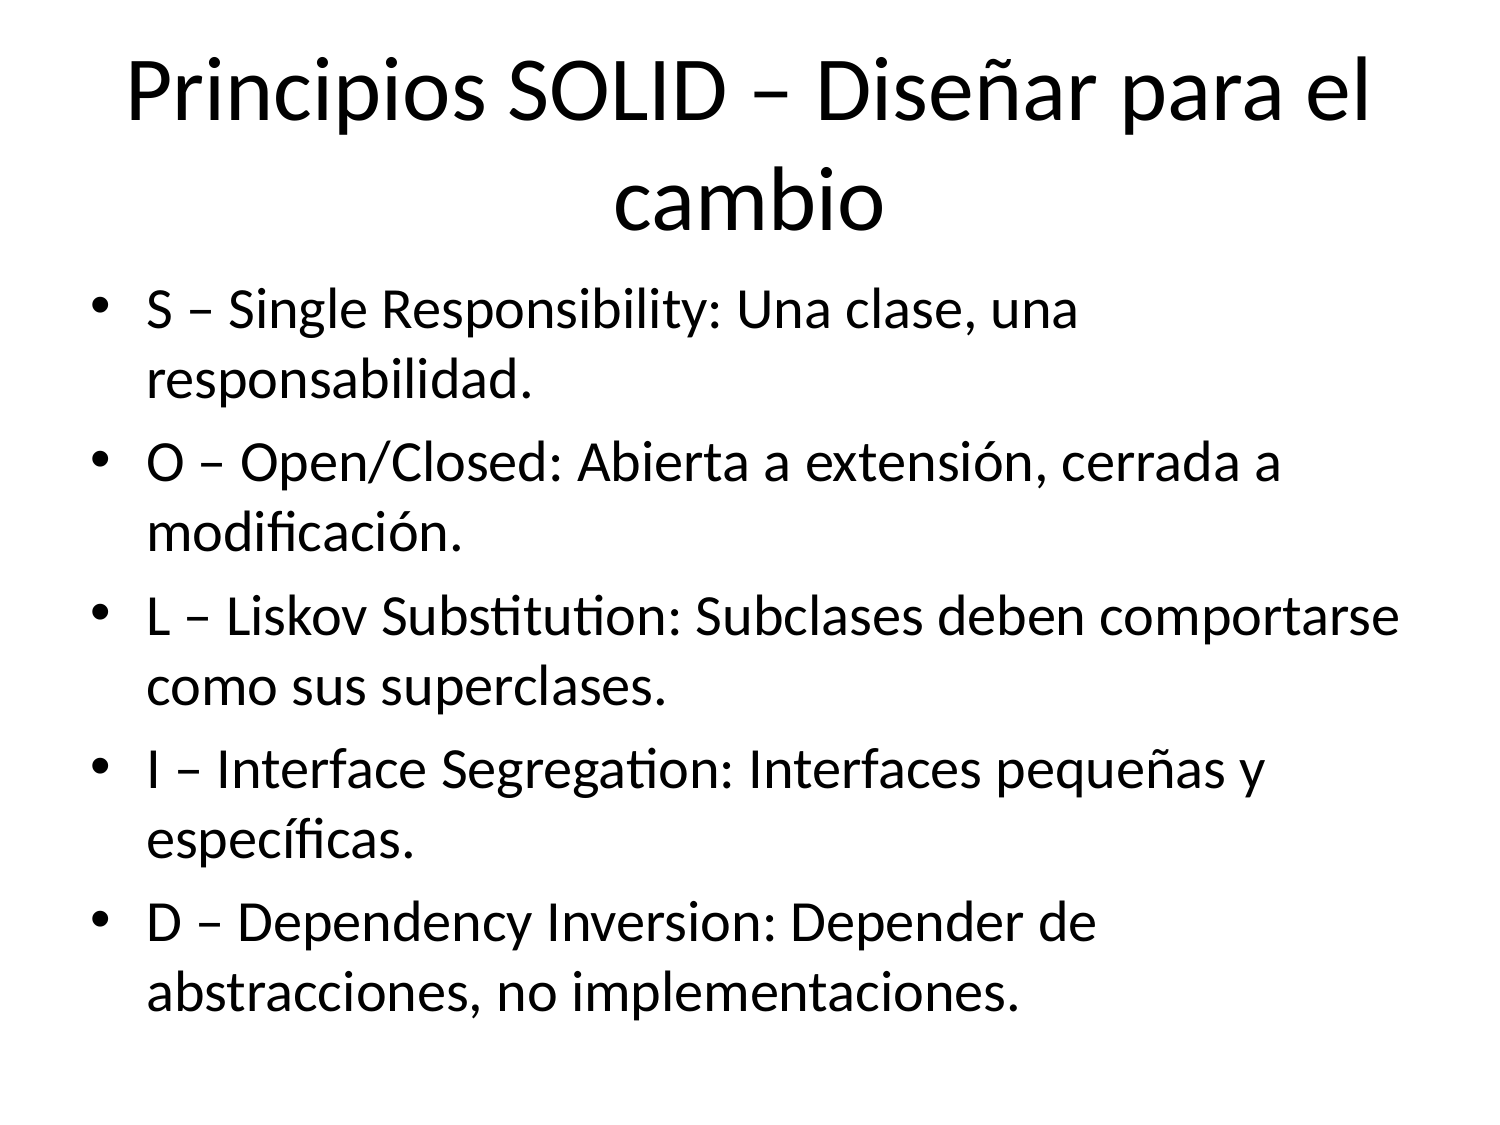

# Principios SOLID – Diseñar para el cambio
S – Single Responsibility: Una clase, una responsabilidad.
O – Open/Closed: Abierta a extensión, cerrada a modificación.
L – Liskov Substitution: Subclases deben comportarse como sus superclases.
I – Interface Segregation: Interfaces pequeñas y específicas.
D – Dependency Inversion: Depender de abstracciones, no implementaciones.